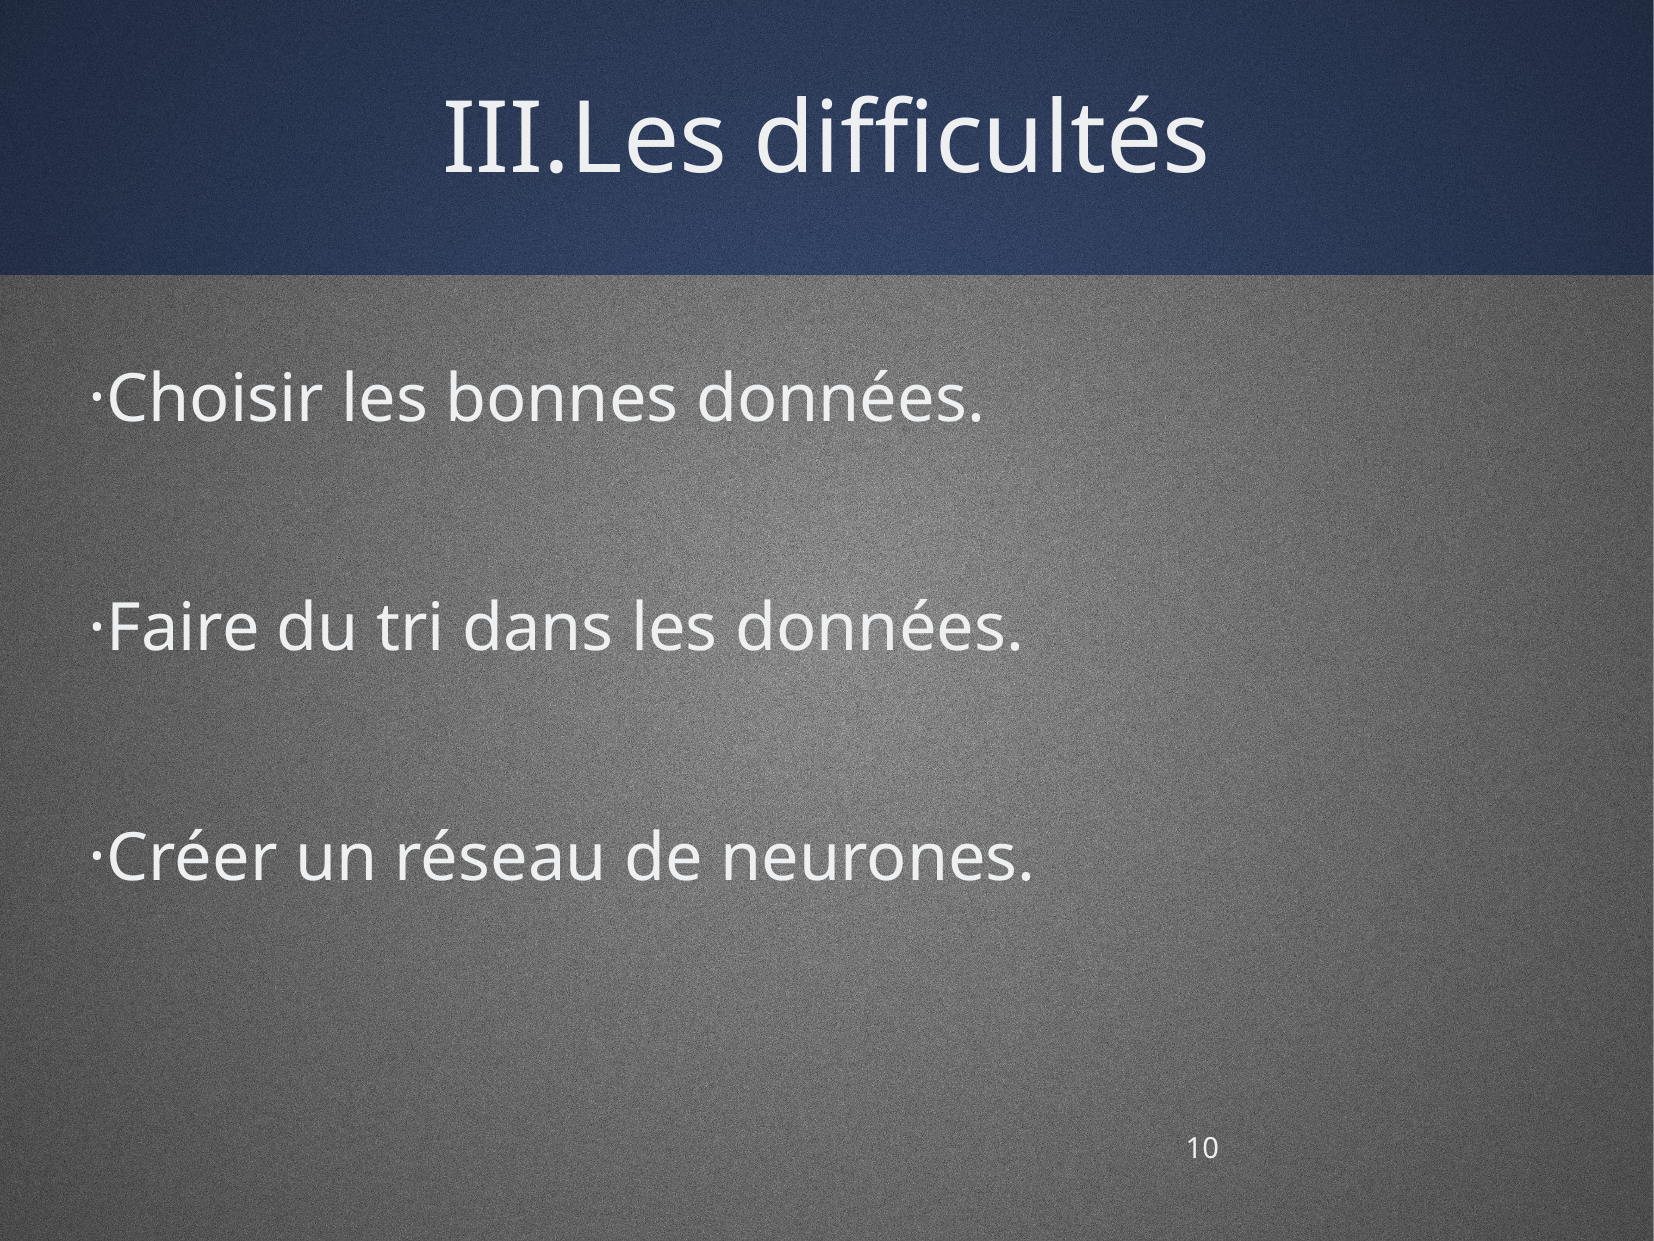

# III.Les difficultés
Choisir les bonnes données.
Faire du tri dans les données.
Créer un réseau de neurones.